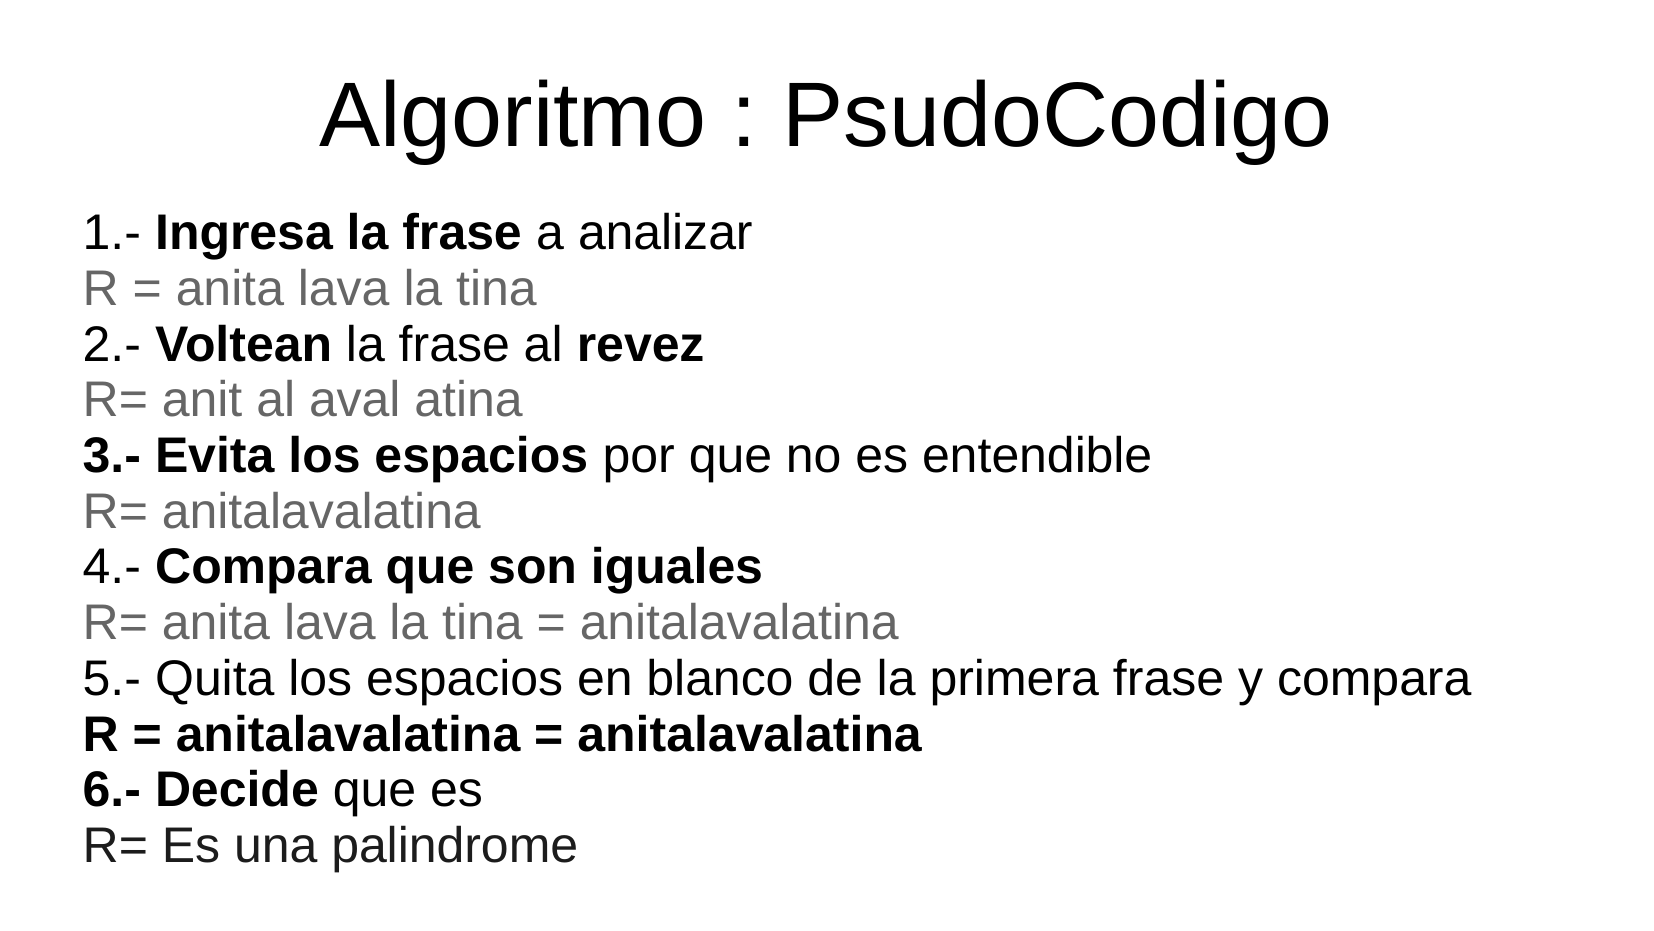

# Algoritmo : PsudoCodigo
1.- Ingresa la frase a analizar
R = anita lava la tina
2.- Voltean la frase al revez
R= anit al aval atina
3.- Evita los espacios por que no es entendible
R= anitalavalatina
4.- Compara que son iguales
R= anita lava la tina = anitalavalatina
5.- Quita los espacios en blanco de la primera frase y compara
R = anitalavalatina = anitalavalatina
6.- Decide que es
R= Es una palindrome